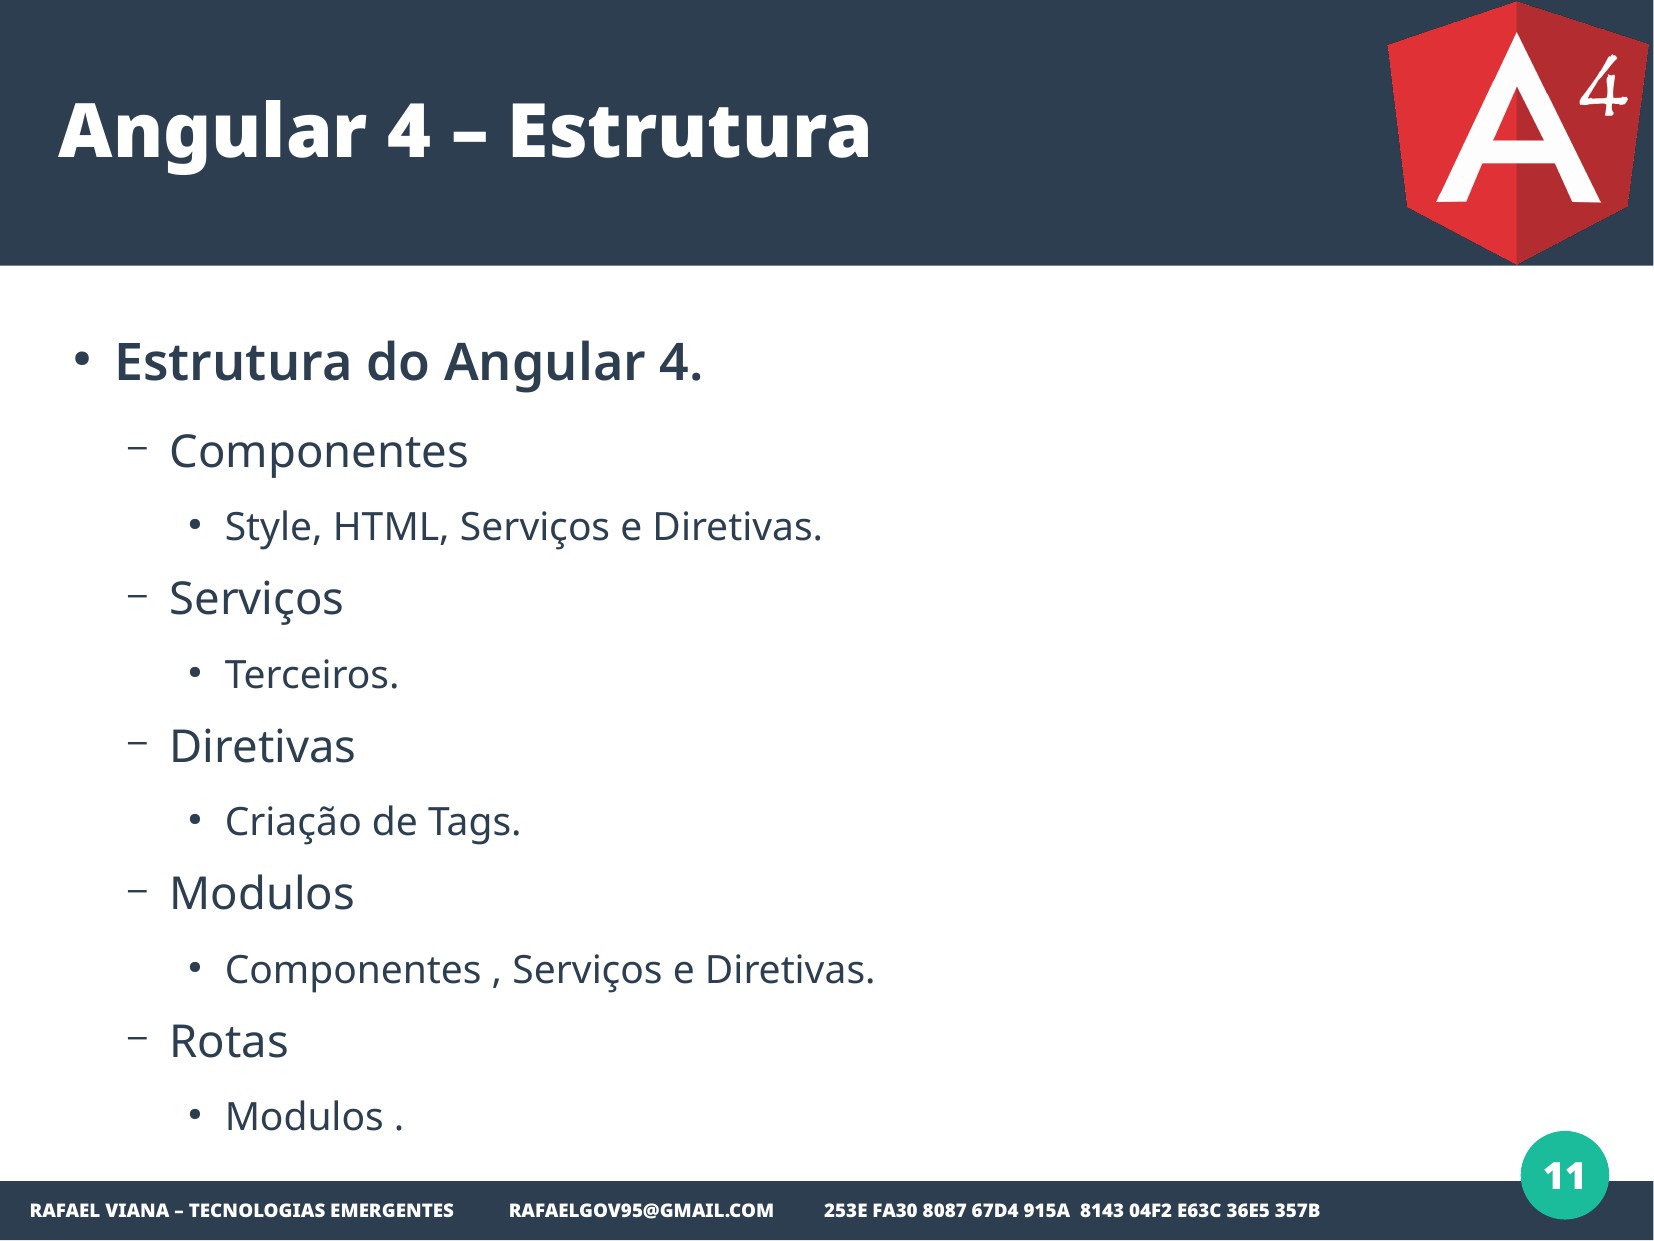

# Angular 4 – Estrutura
Estrutura do Angular 4.
Componentes
Style, HTML, Serviços e Diretivas.
Serviços
Terceiros.
Diretivas
Criação de Tags.
Modulos
Componentes , Serviços e Diretivas.
Rotas
Modulos .
11
RAFAEL VIANA – TECNOLOGIAS EMERGENTES RAFAELGOV95@GMAIL.COM 253E FA30 8087 67D4 915A 8143 04F2 E63C 36E5 357B